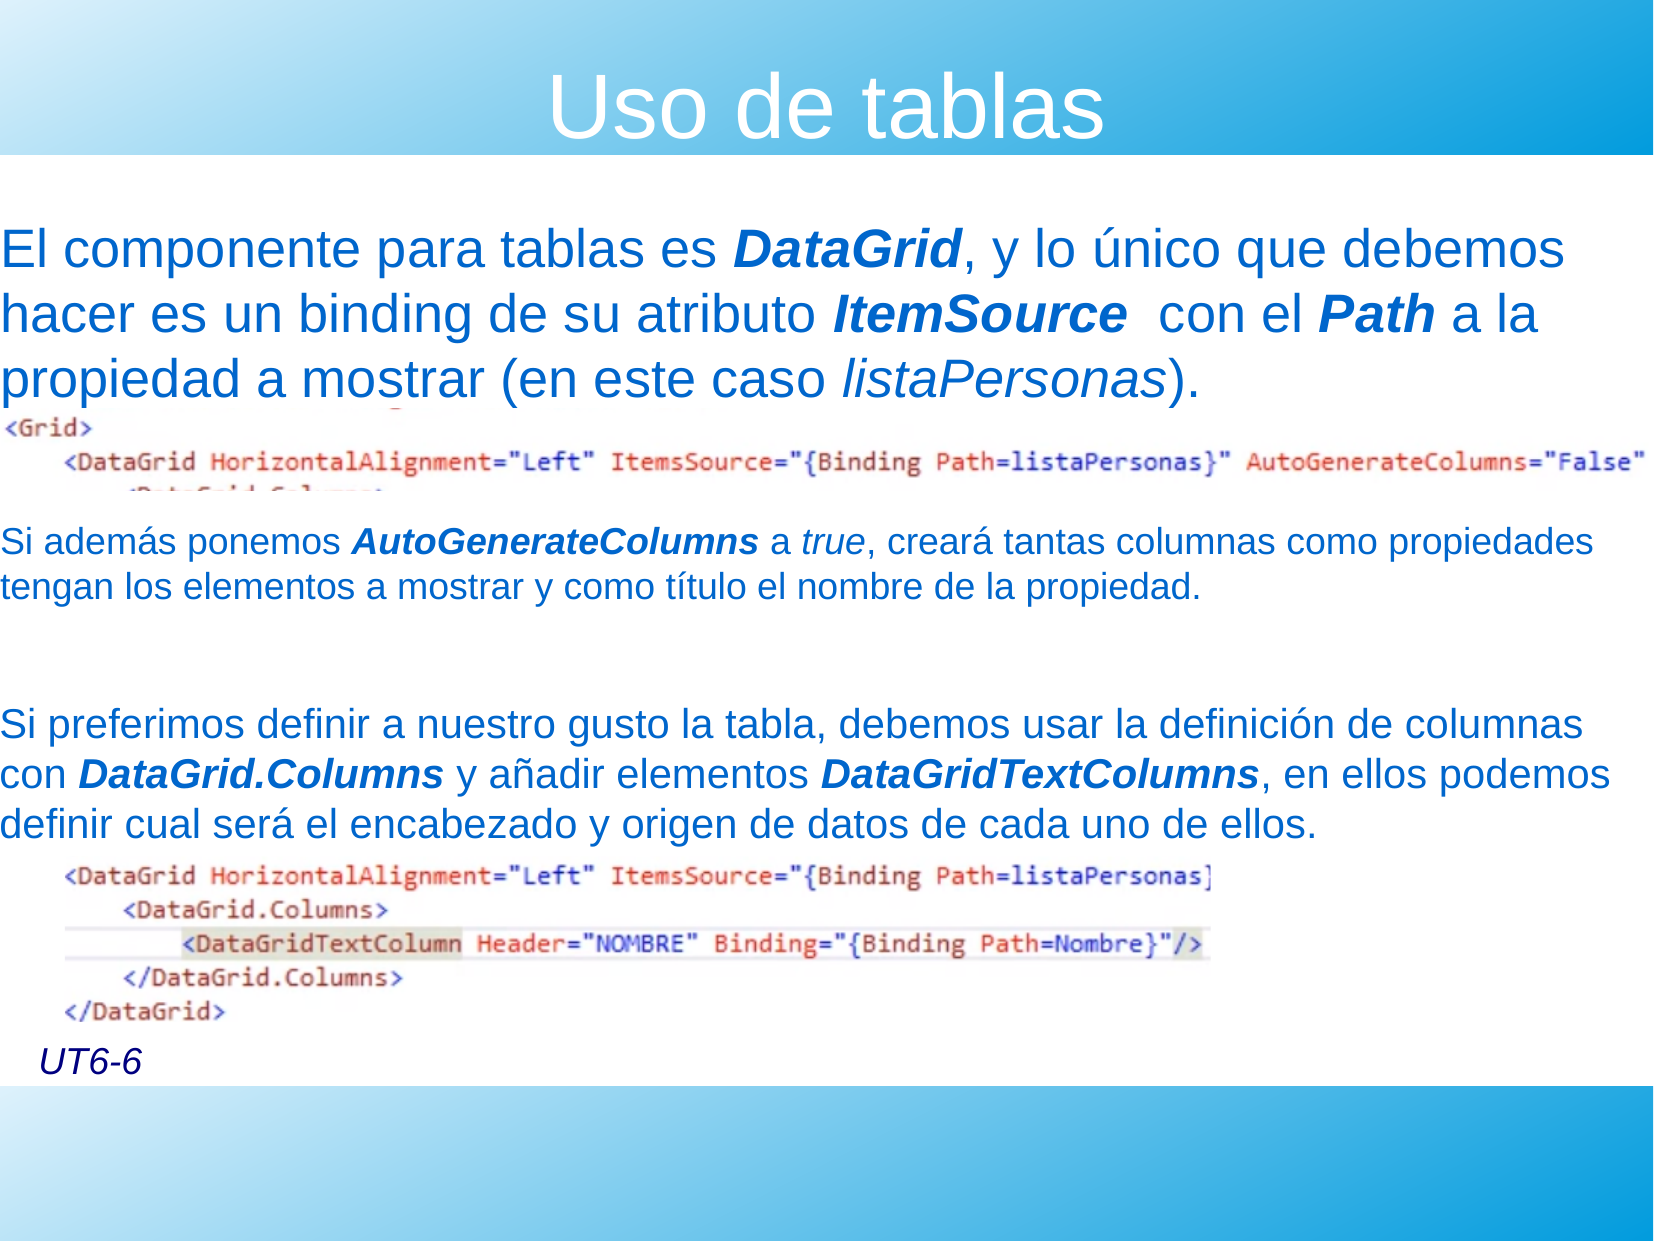

# Uso de tablas
El componente para tablas es DataGrid, y lo único que debemos hacer es un binding de su atributo ItemSource con el Path a la propiedad a mostrar (en este caso listaPersonas).
Si además ponemos AutoGenerateColumns a true, creará tantas columnas como propiedades tengan los elementos a mostrar y como título el nombre de la propiedad.
Si preferimos definir a nuestro gusto la tabla, debemos usar la definición de columnas con DataGrid.Columns y añadir elementos DataGridTextColumns, en ellos podemos definir cual será el encabezado y origen de datos de cada uno de ellos.
UT6-6